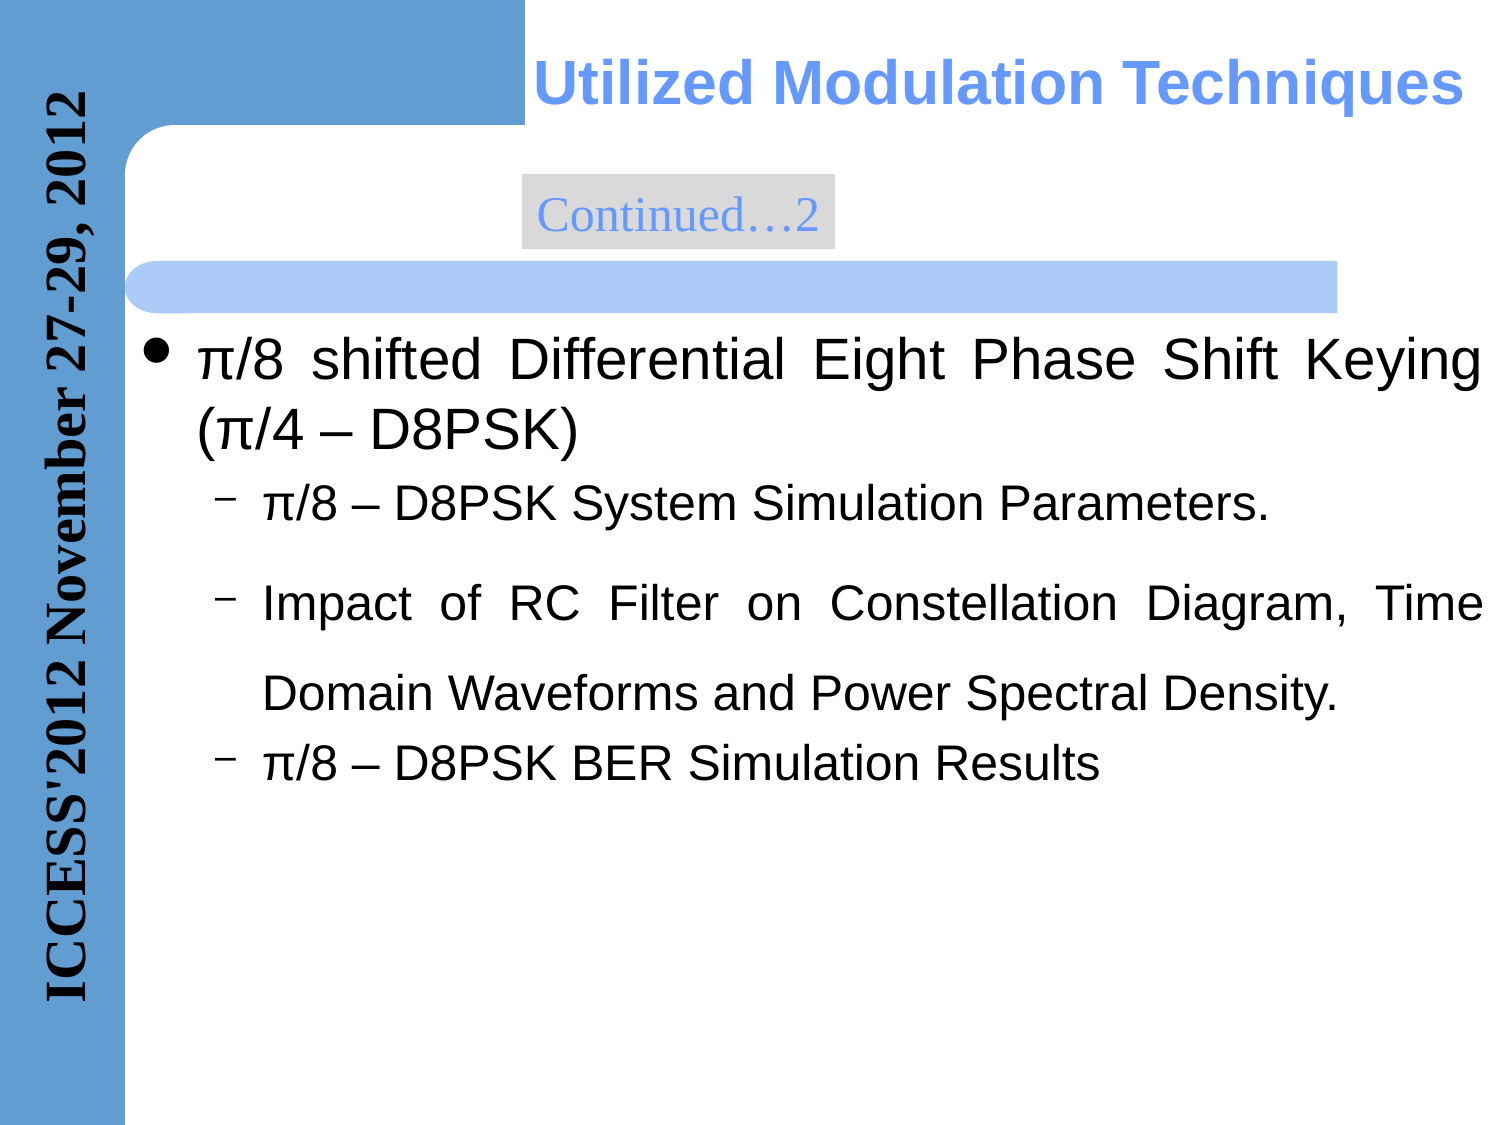

Utilized Modulation Techniques
Continued…2
# π/8 shifted Differential Eight Phase Shift Keying (π/4 – D8PSK)
π/8 – D8PSK System Simulation Parameters.
Impact of RC Filter on Constellation Diagram, Time Domain Waveforms and Power Spectral Density.
π/8 – D8PSK BER Simulation Results